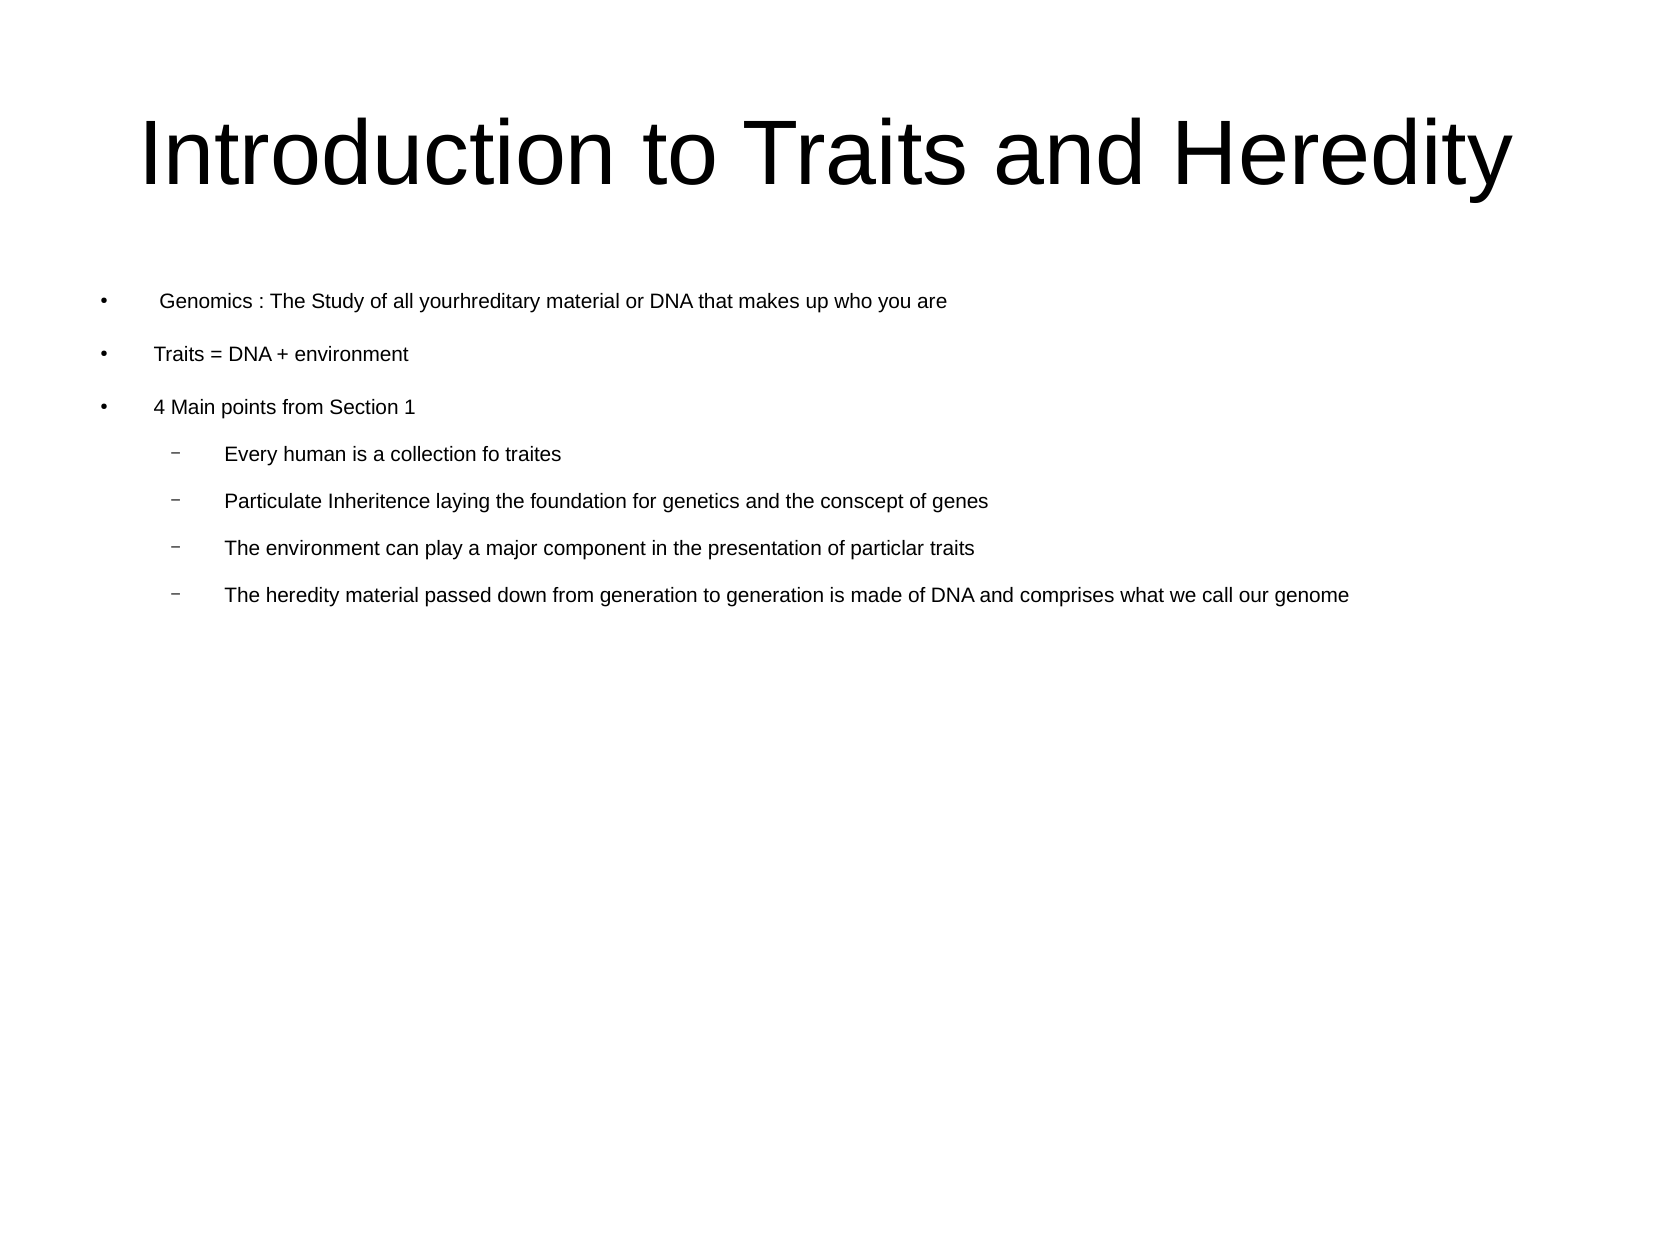

# Introduction to Traits and Heredity
 Genomics : The Study of all yourhreditary material or DNA that makes up who you are
Traits = DNA + environment
4 Main points from Section 1
Every human is a collection fo traites
Particulate Inheritence laying the foundation for genetics and the conscept of genes
The environment can play a major component in the presentation of particlar traits
The heredity material passed down from generation to generation is made of DNA and comprises what we call our genome